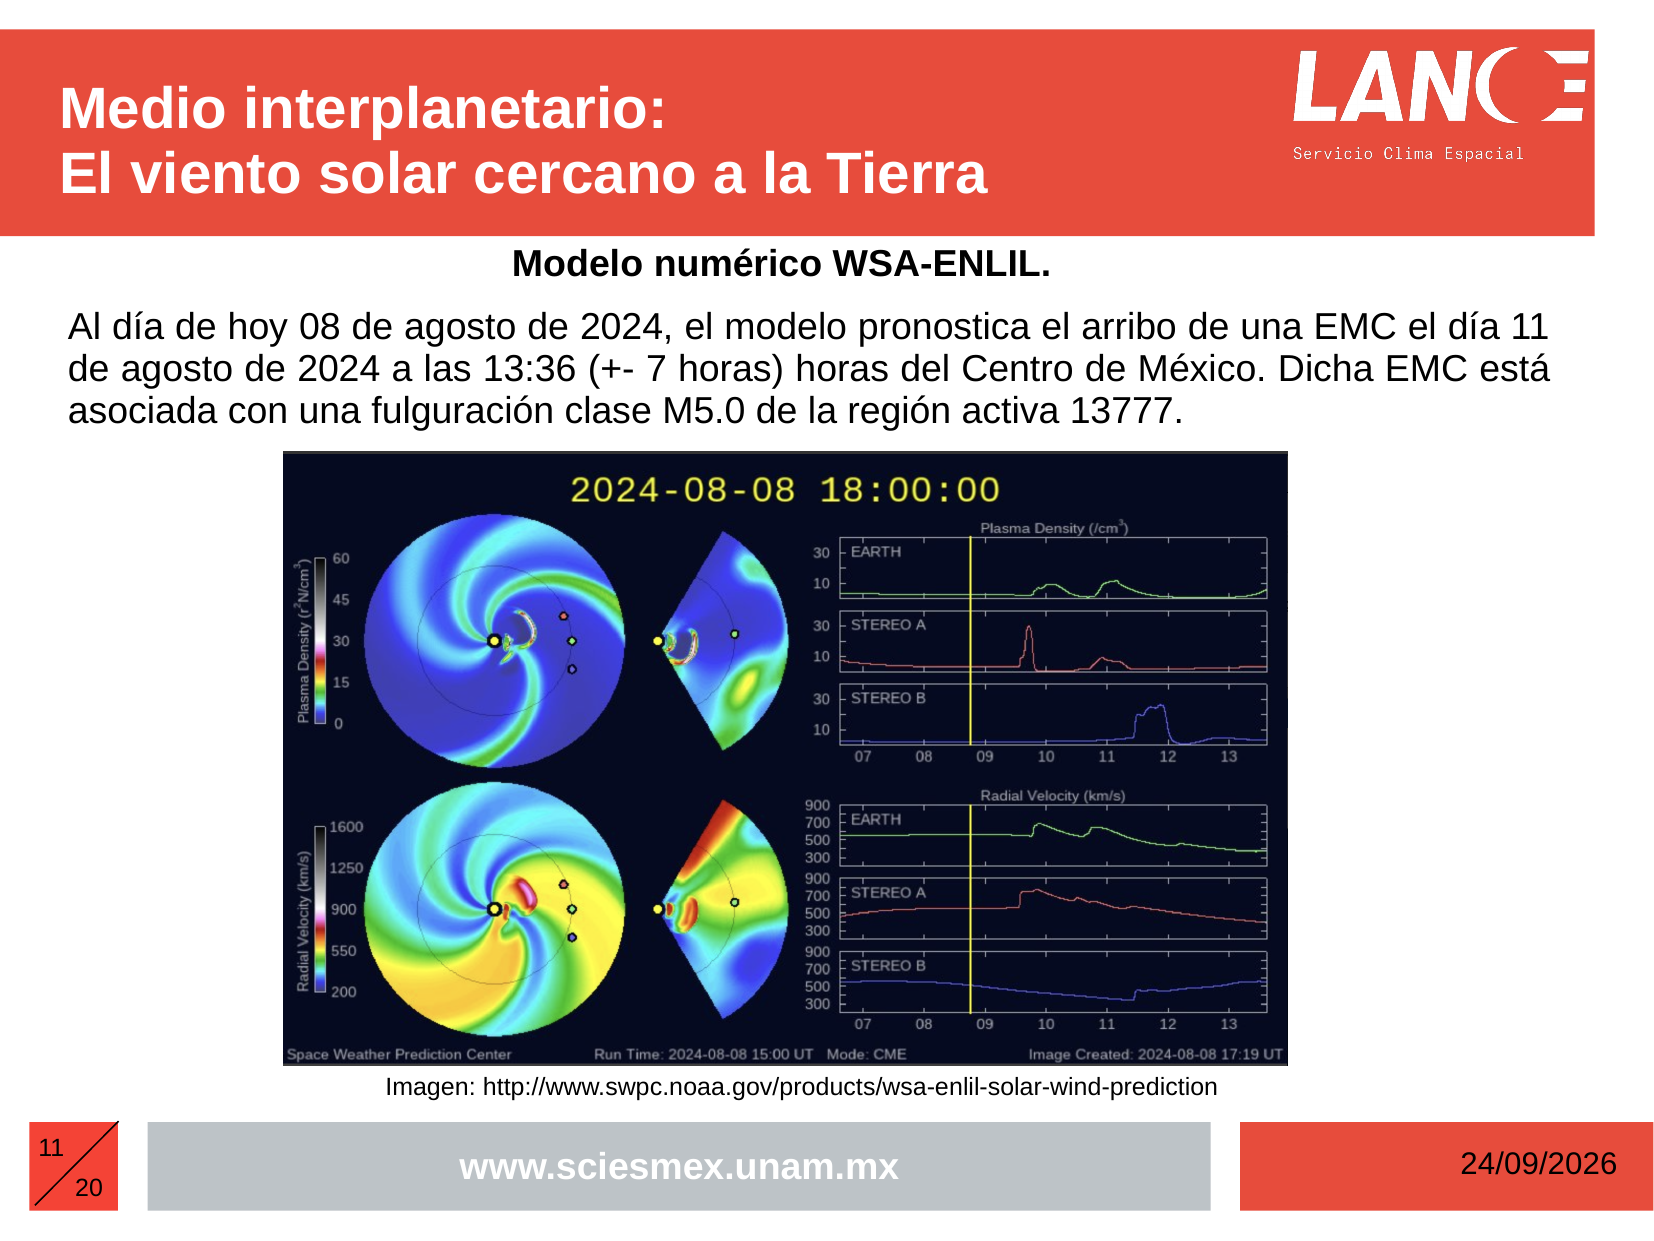

# Medio interplanetario: El viento solar cercano a la Tierra
Modelo numérico WSA-ENLIL.
Al día de hoy 08 de agosto de 2024, el modelo pronostica el arribo de una EMC el día 11 de agosto de 2024 a las 13:36 (+- 7 horas) horas del Centro de México. Dicha EMC está asociada con una fulguración clase M5.0 de la región activa 13777.
Imagen: http://www.swpc.noaa.gov/products/wsa-enlil-solar-wind-prediction
www.sciesmex.unam.mx
20